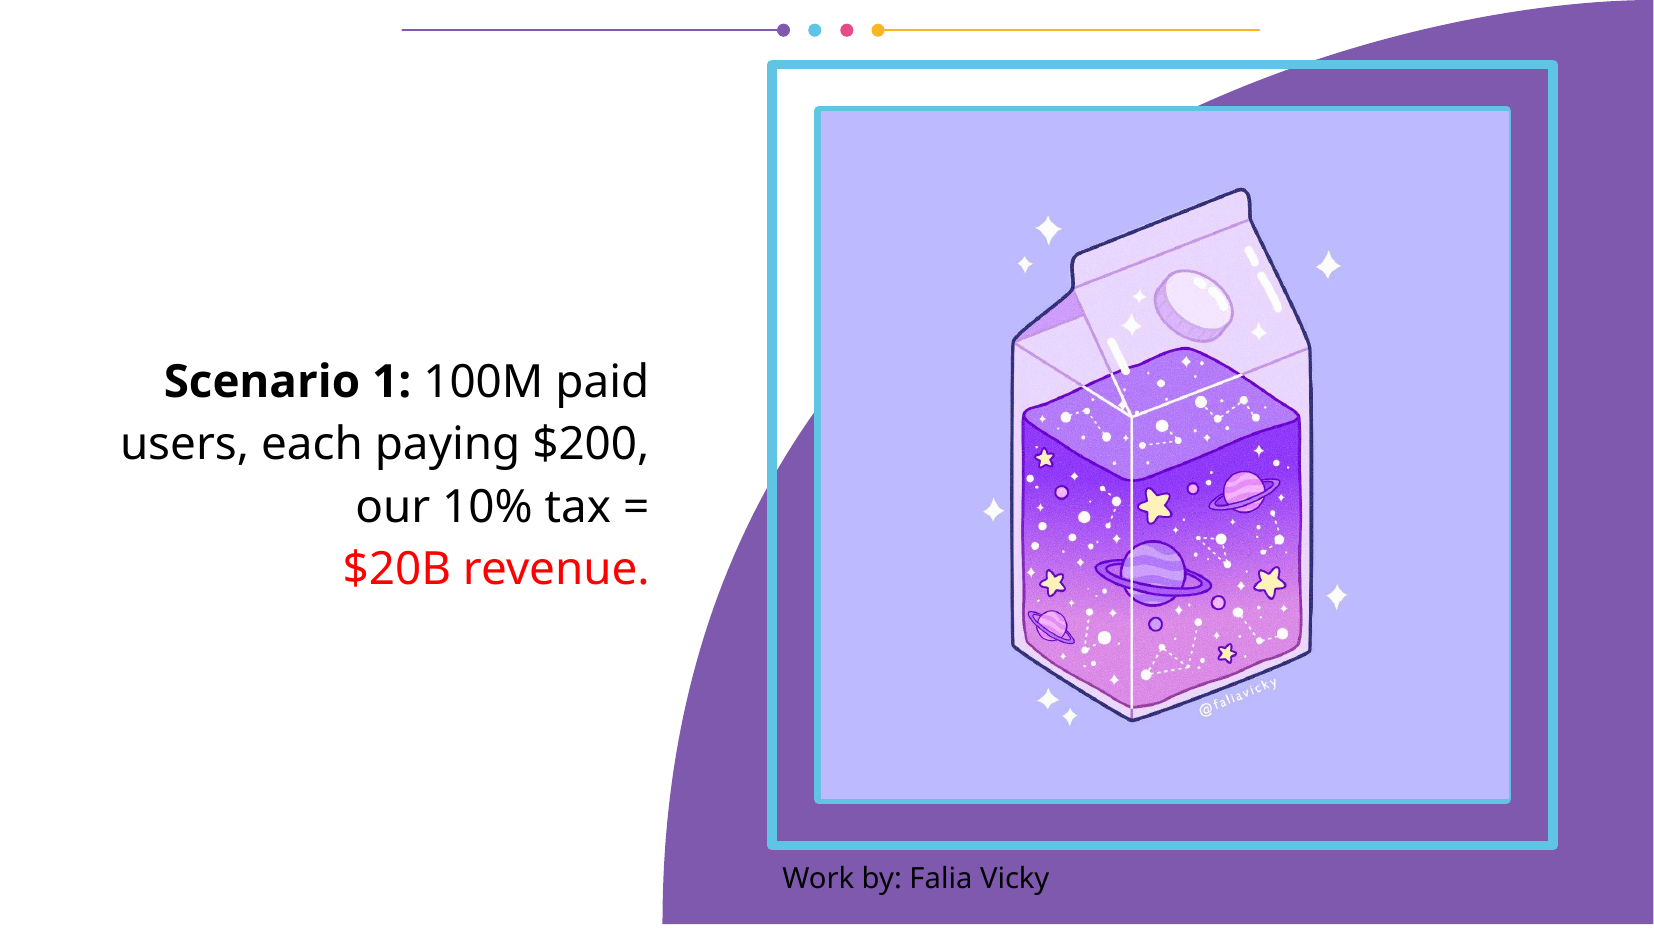

# Scenario 1: 100M paid users, each paying $200, our 10% tax = $20B revenue.
Work by: Falia Vicky